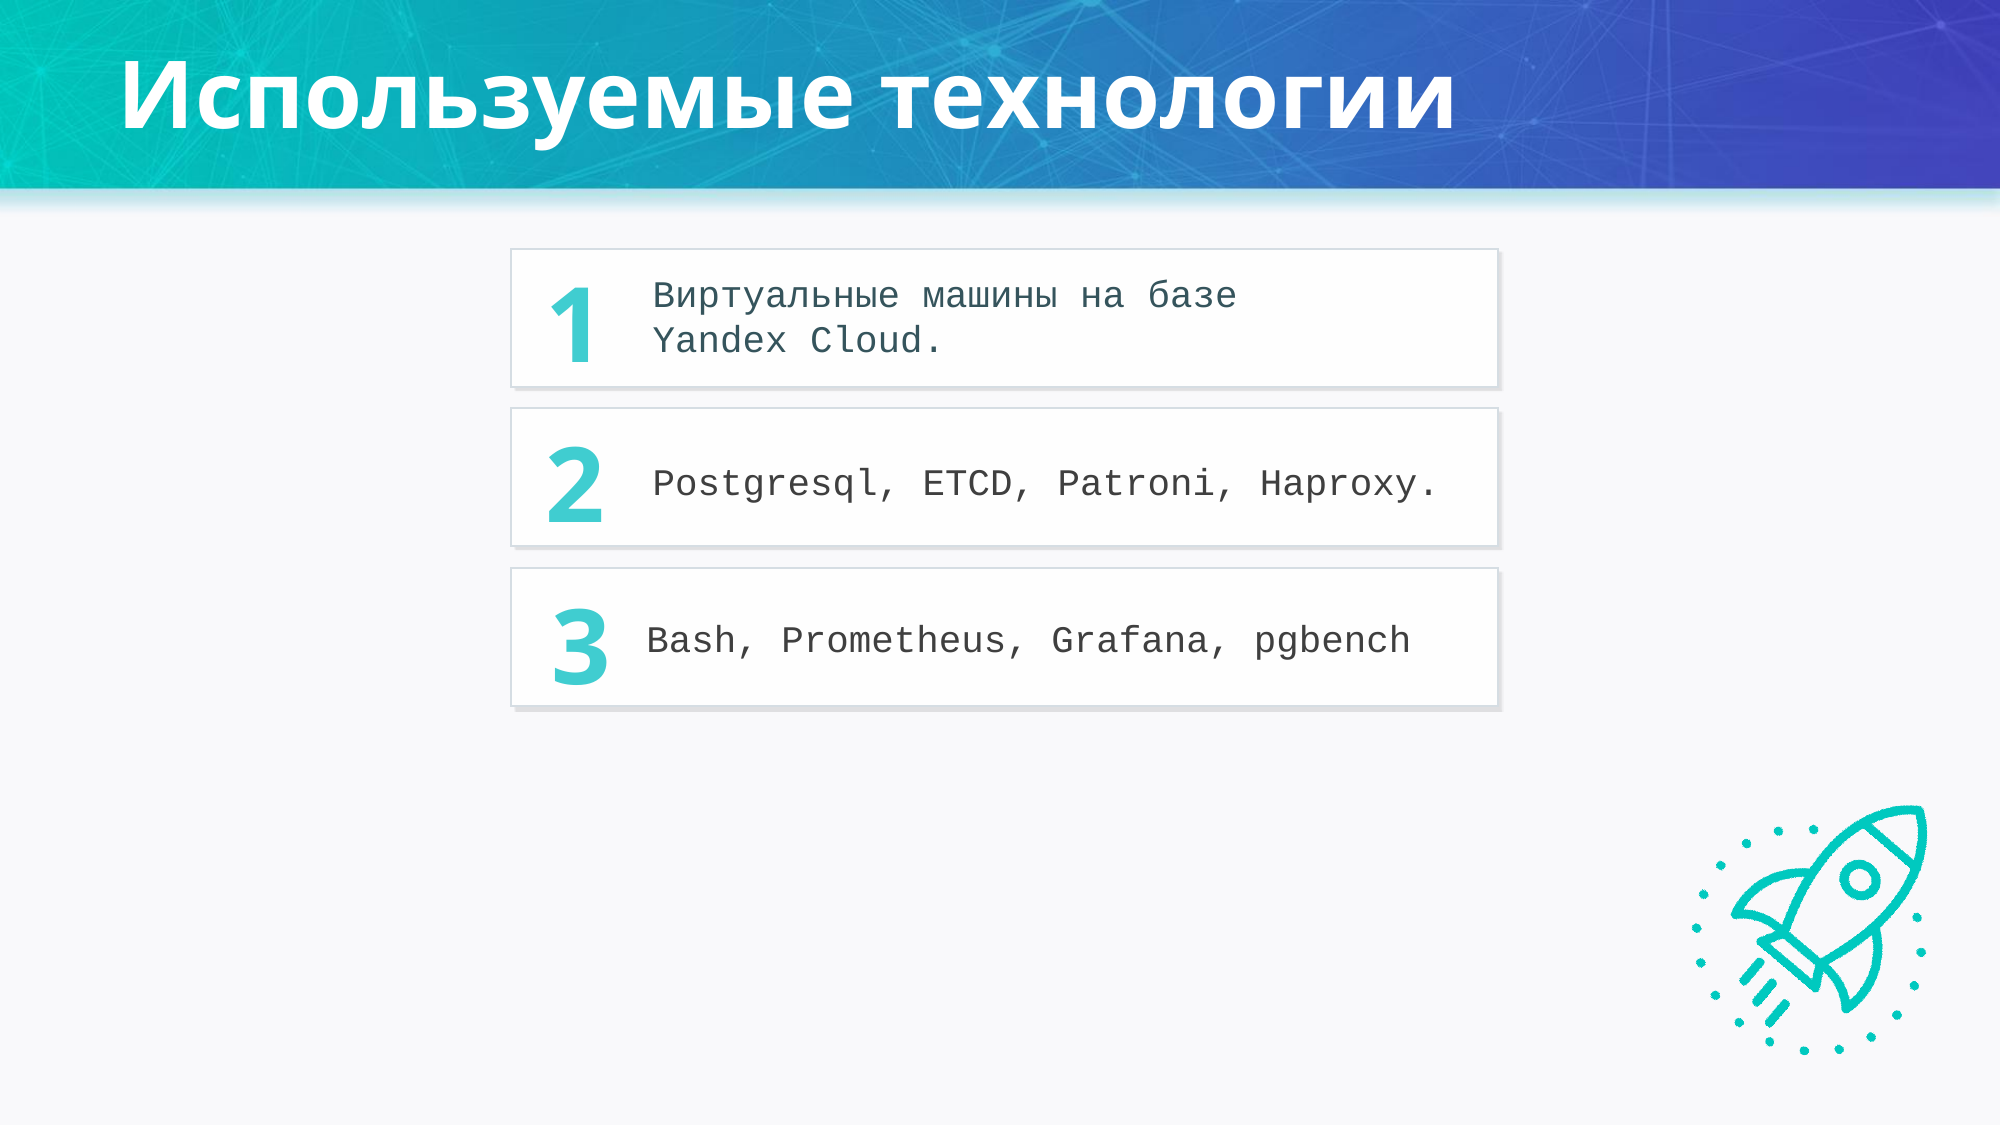

Используемые технологии
1
Виртуальные машины на базе Yandex Cloud.
2
Postgresql, ETCD, Patroni, Haproxy.
3
 Bash, Prometheus, Grafana, pgbench